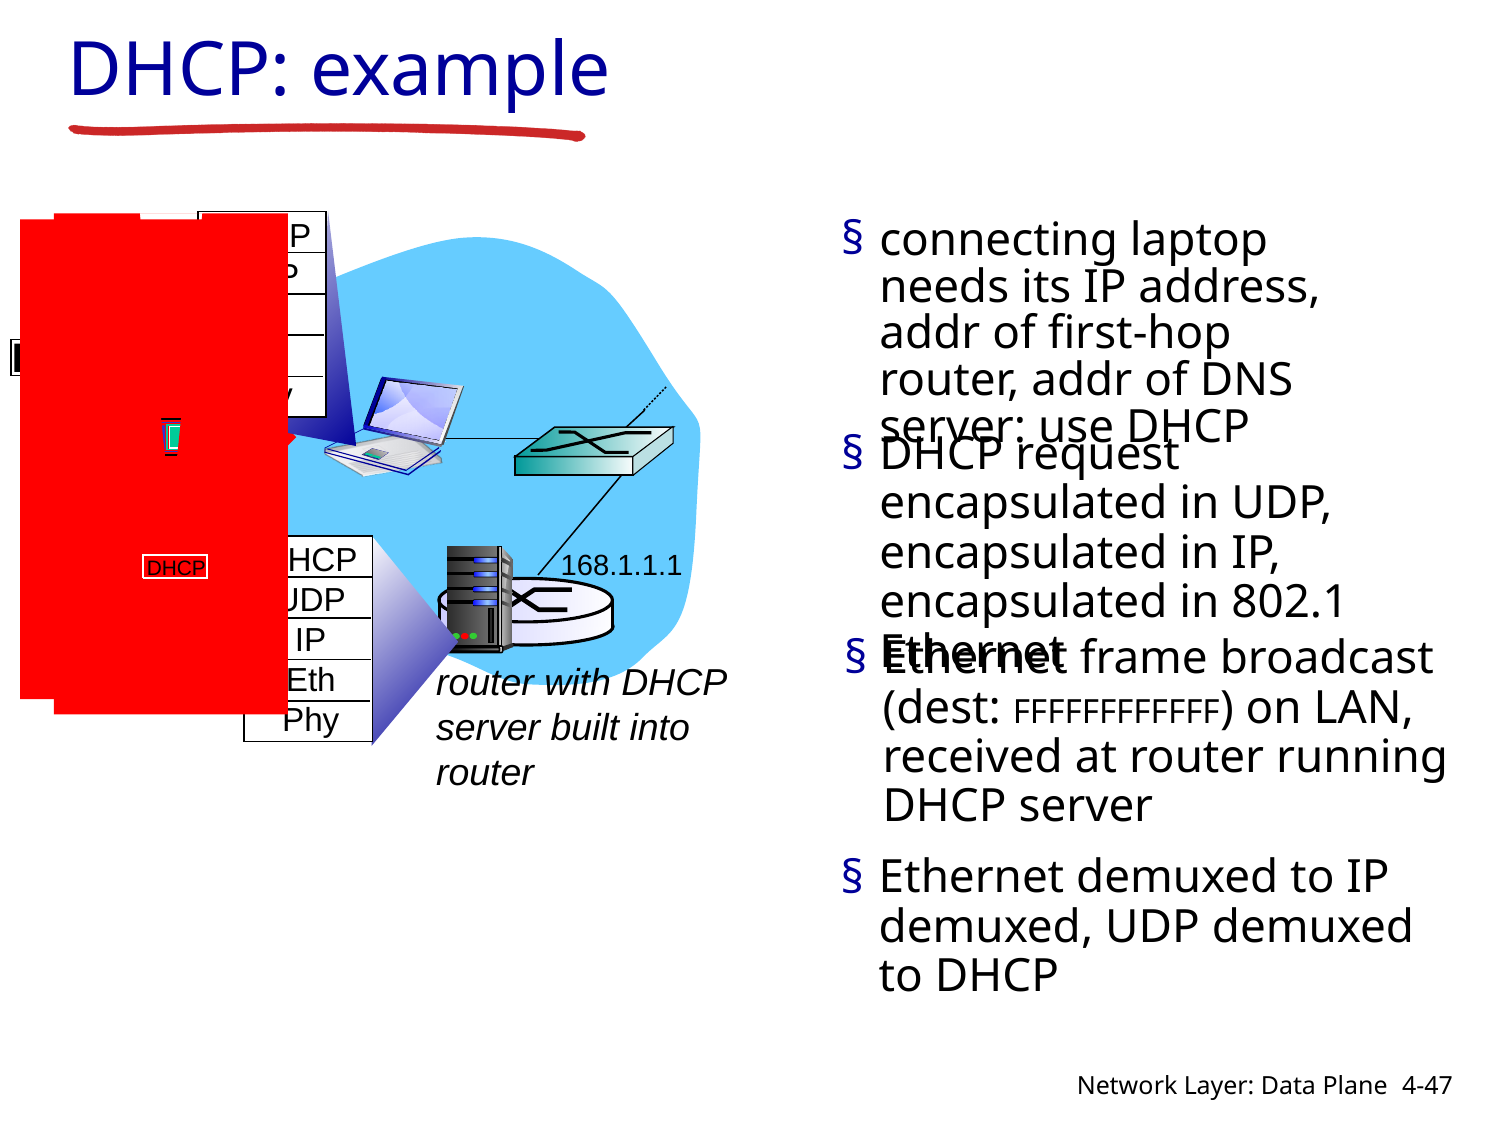

DHCP: example
DHCP
UDP
IP
Eth
Phy
# connecting laptop needs its IP address, addr of first-hop router, addr of DNS server: use DHCP
DHCP
DHCP
DHCP
DHCP
DHCP
DHCP request encapsulated in UDP, encapsulated in IP, encapsulated in 802.1 Ethernet
DHCP
DHCP
DHCP
DHCP
DHCP
UDP
IP
Eth
Phy
168.1.1.1
DHCP
Ethernet frame broadcast (dest: FFFFFFFFFFFF) on LAN, received at router running DHCP server
router with DHCP
server built into
router
Ethernet demuxed to IP demuxed, UDP demuxed to DHCP
Network Layer: Data Plane